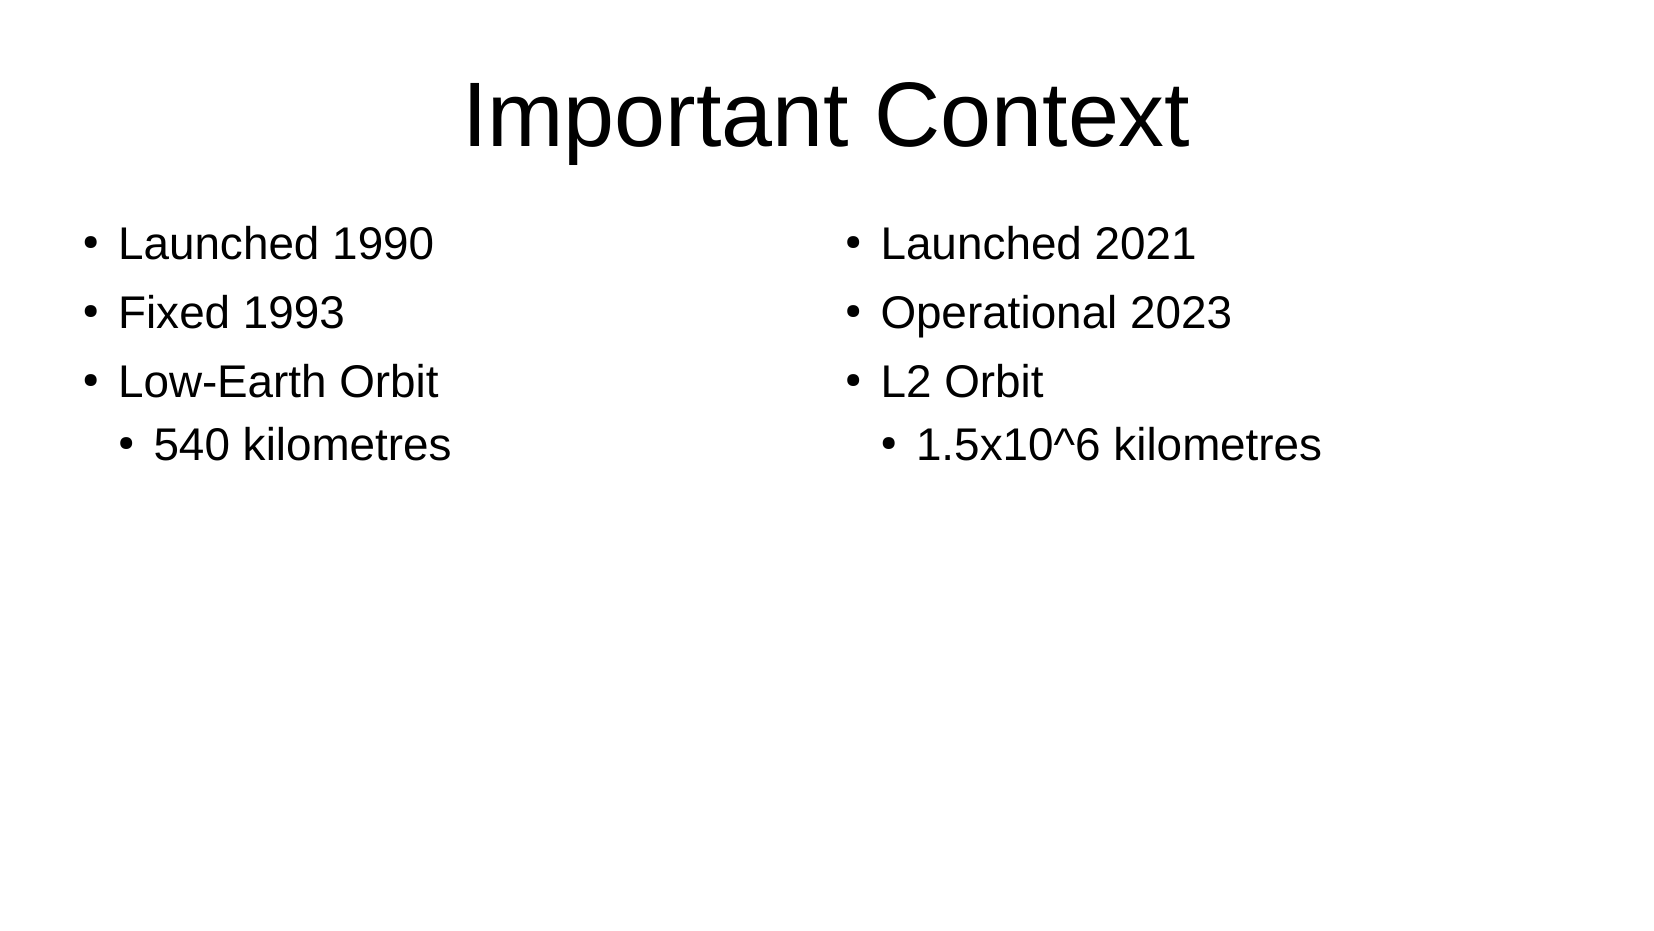

# Important Context
Launched 1990
Fixed 1993
Low-Earth Orbit
540 kilometres
Launched 2021
Operational 2023
L2 Orbit
1.5x10^6 kilometres